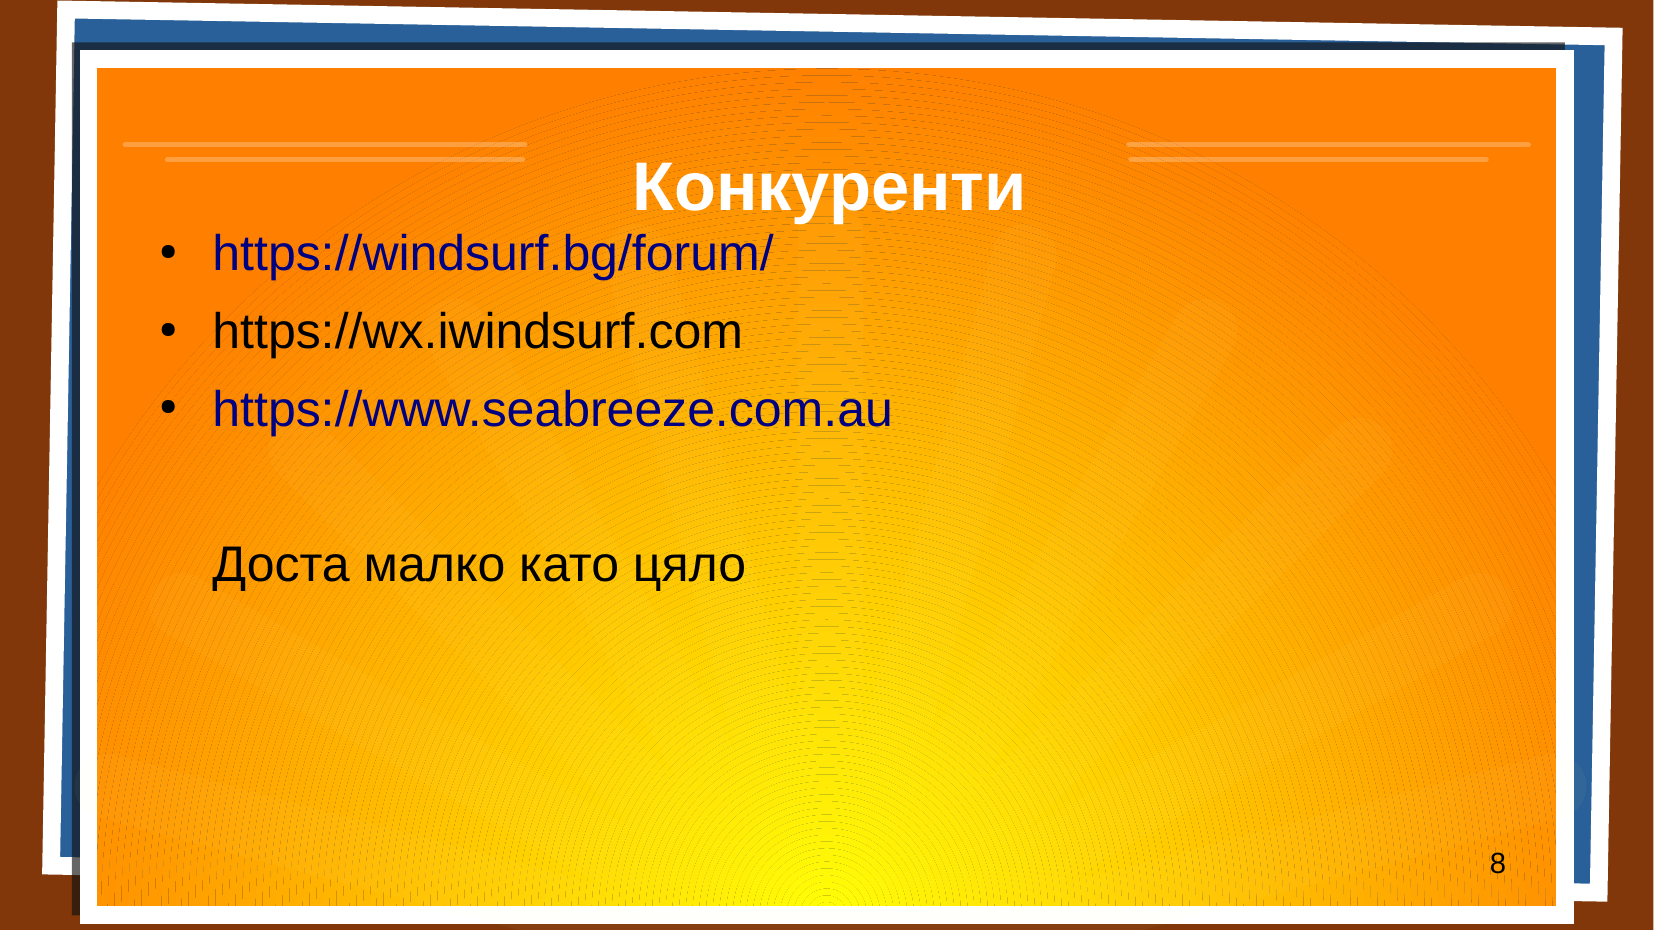

# Конкуренти
https://windsurf.bg/forum/
https://wx.iwindsurf.com
https://www.seabreeze.com.au
Доста малко като цяло
8